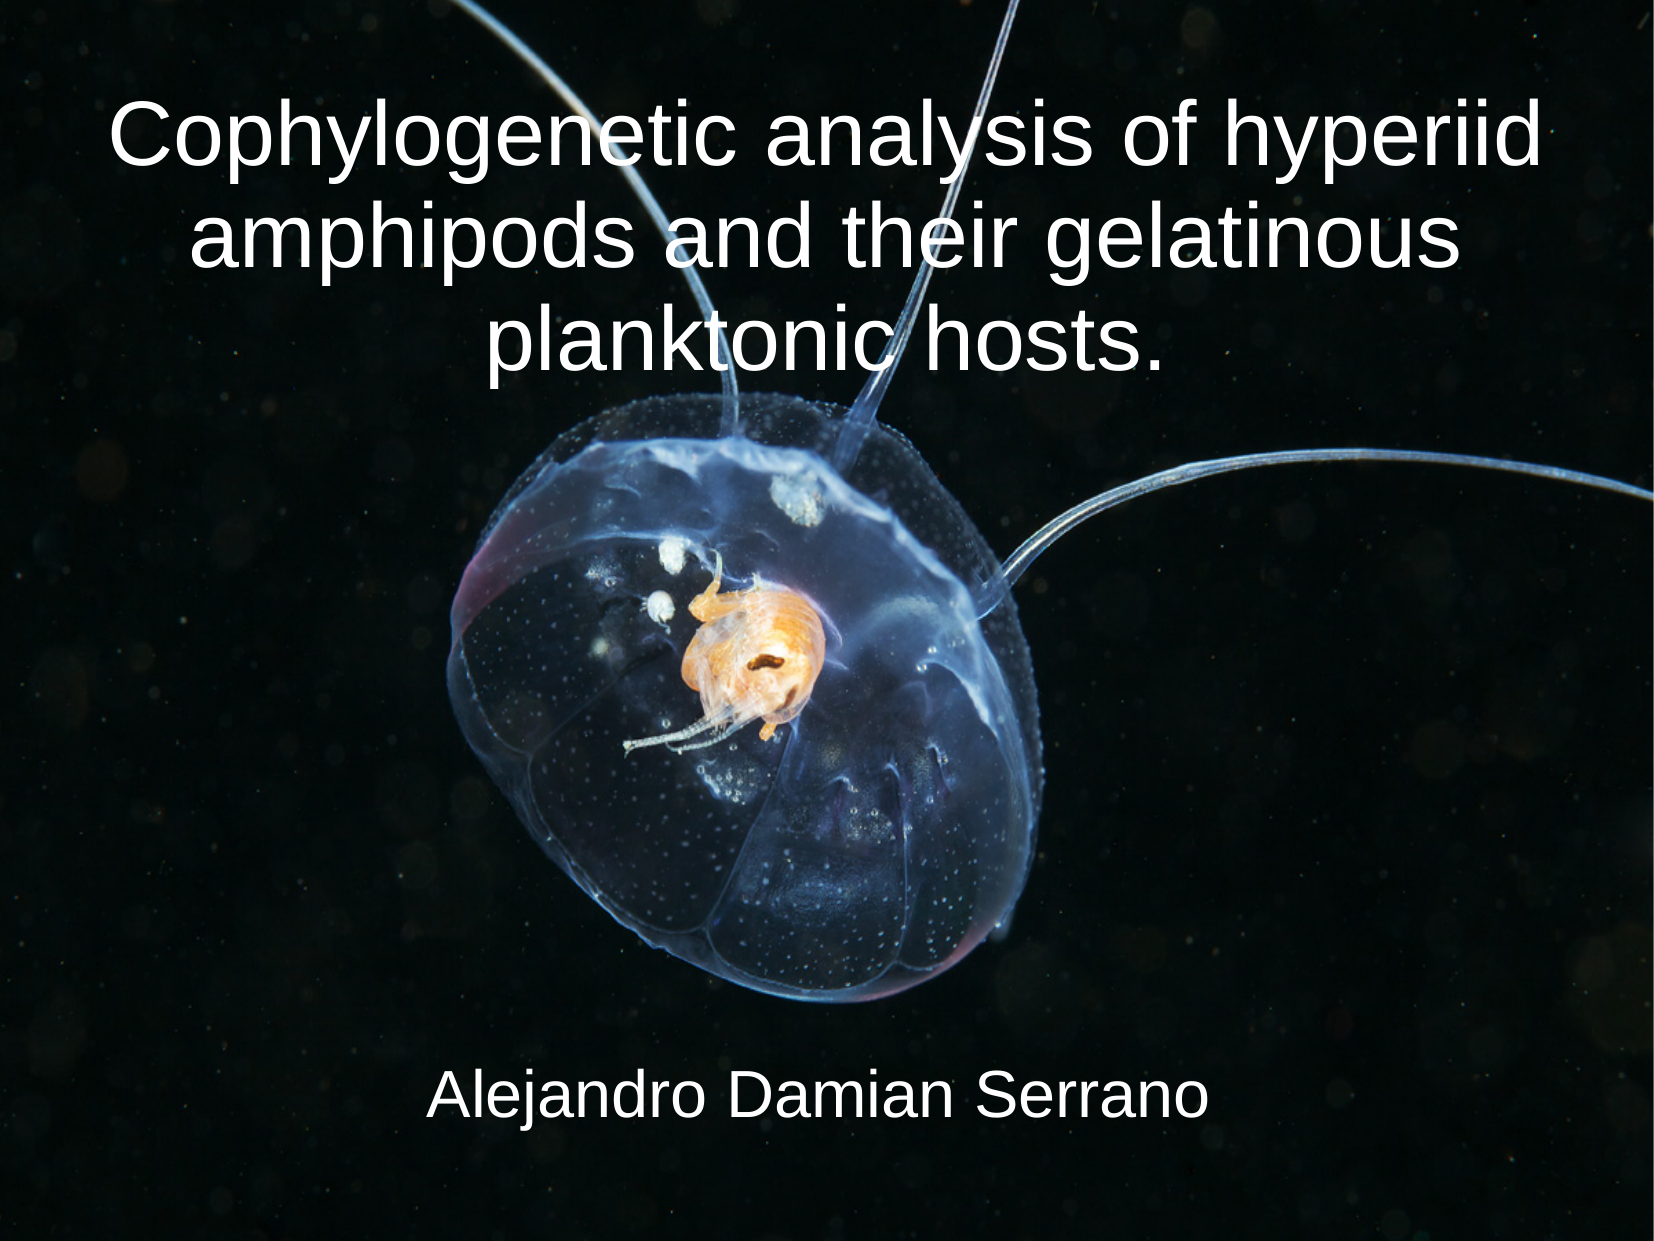

# Cophylogenetic analysis of hyperiid amphipods and their gelatinous planktonic hosts.
Alejandro Damian Serrano